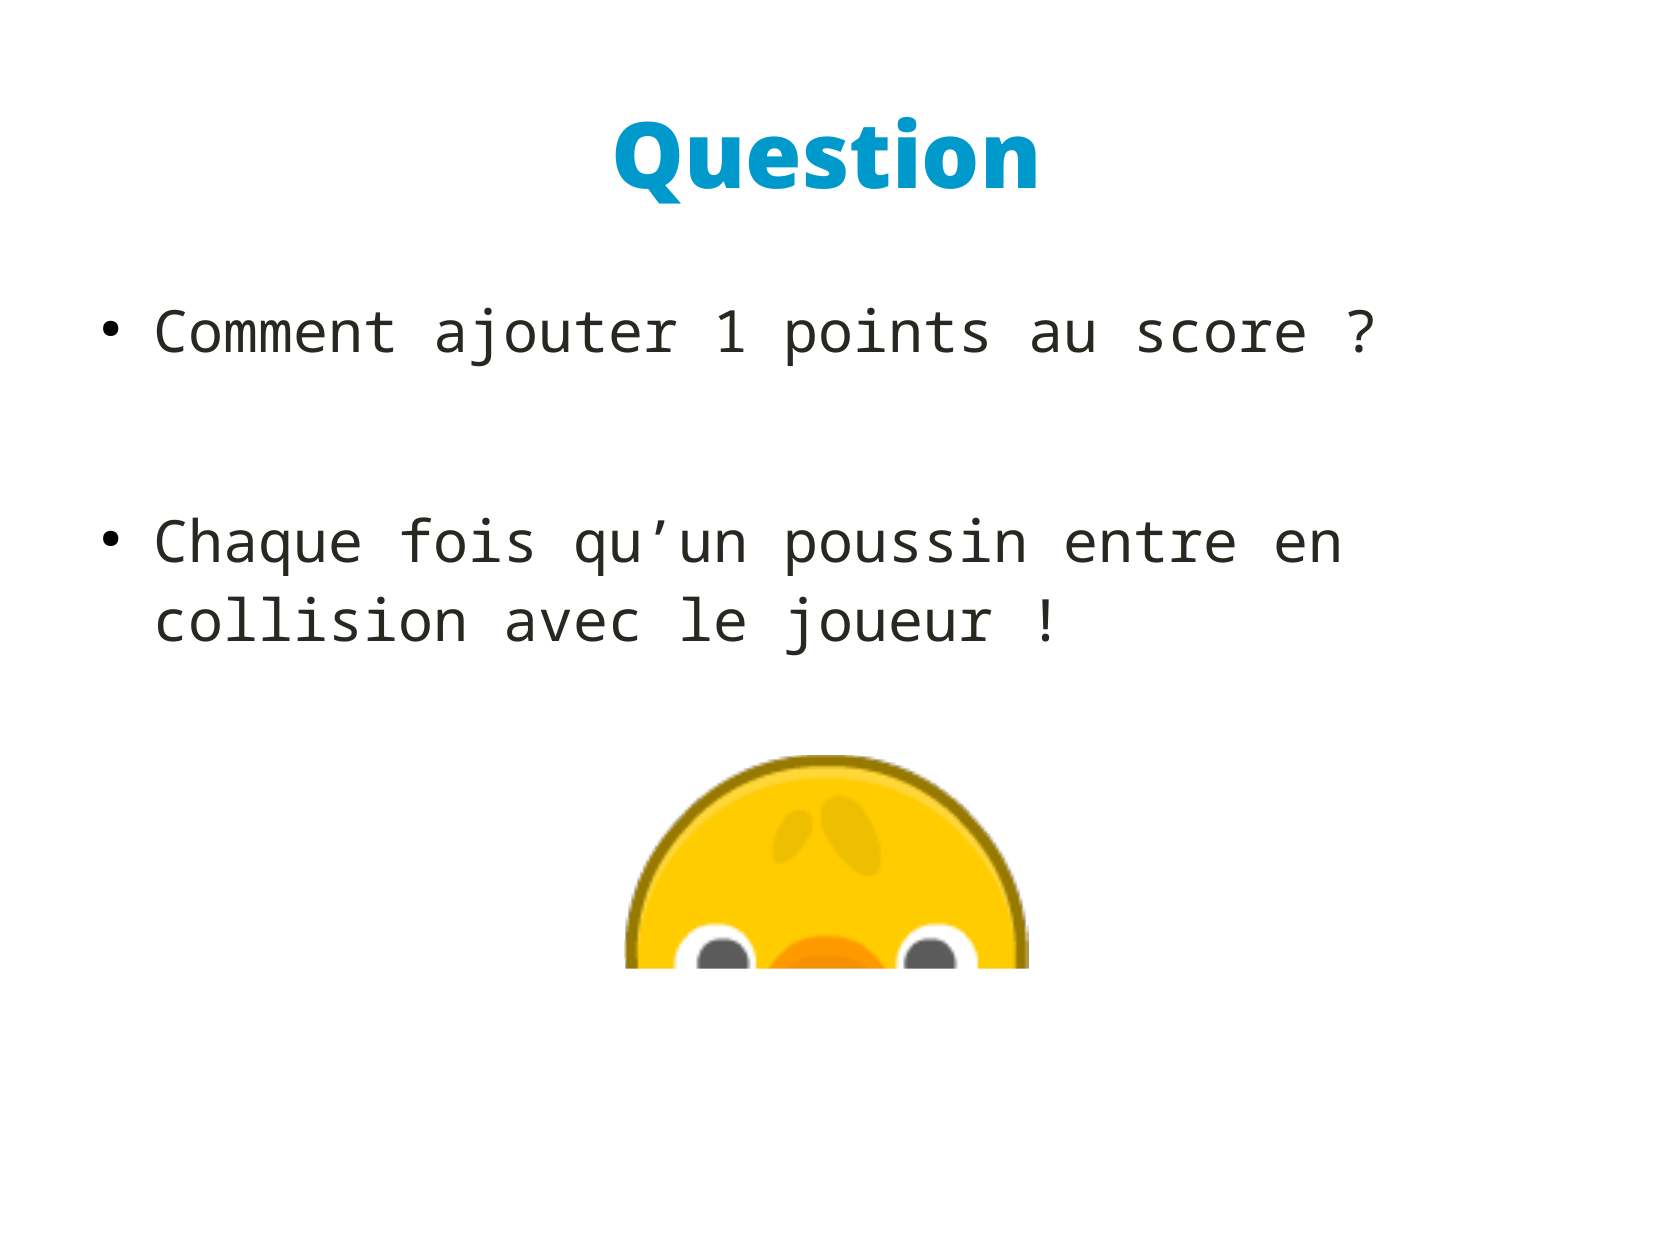

# Question
Comment ajouter 1 points au score ?
Chaque fois qu’un poussin entre en collision avec le joueur !